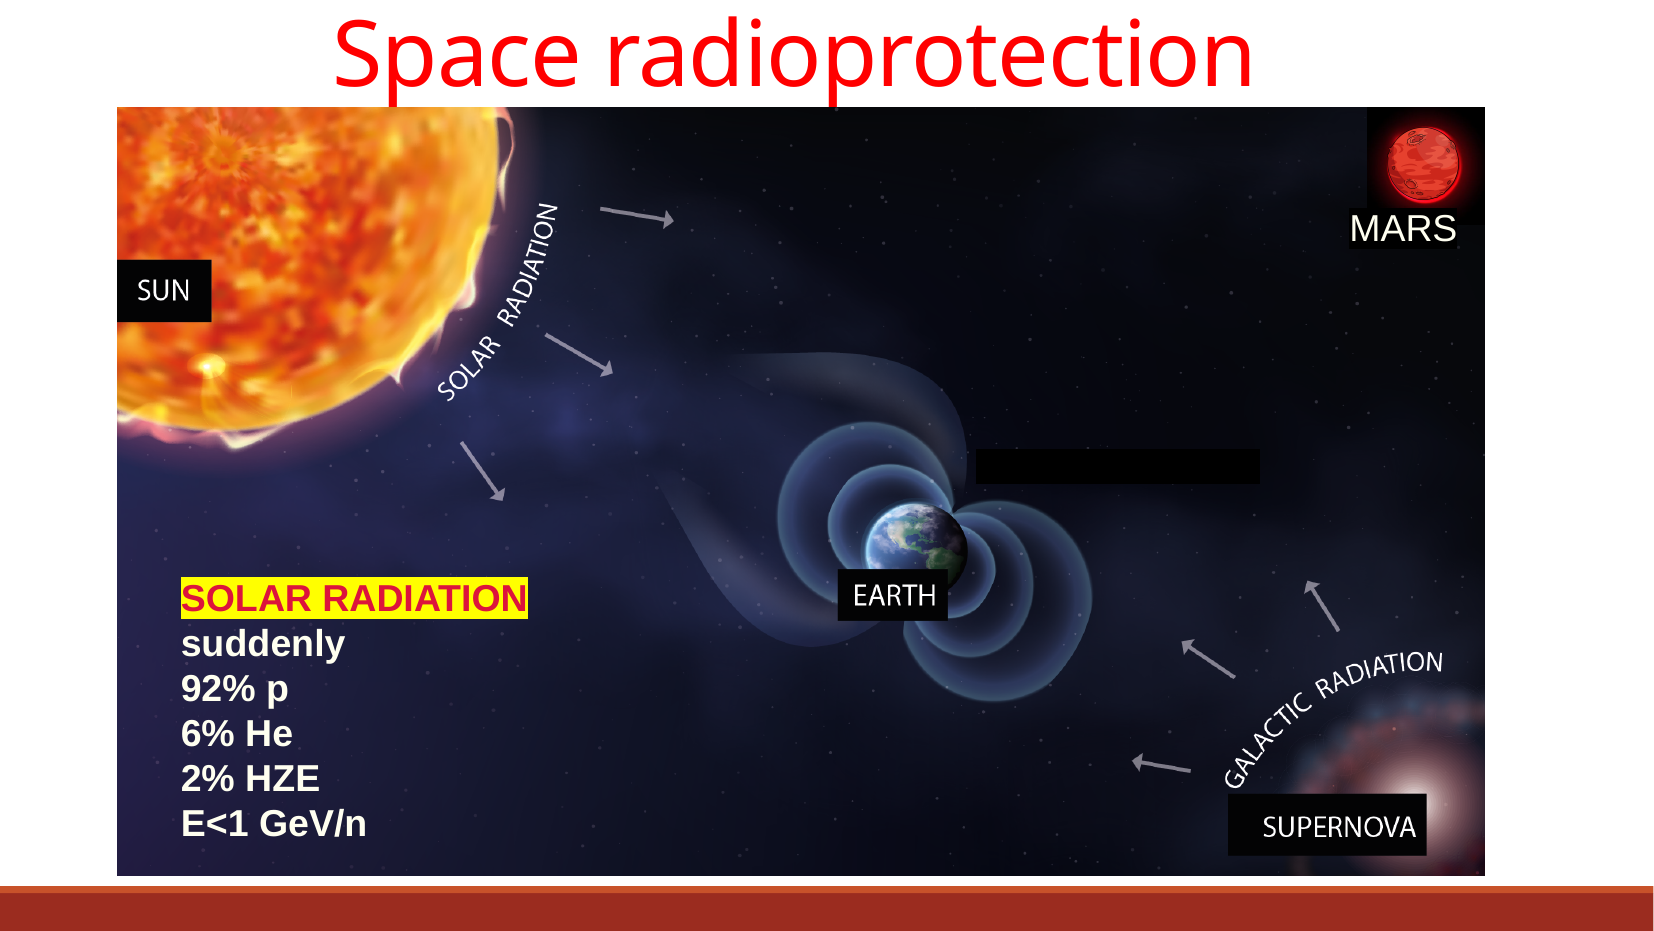

Space radioprotection
MARS
SOLAR RADIATION
suddenly
92% p
6% He
2% HZE
E<1 GeV/n